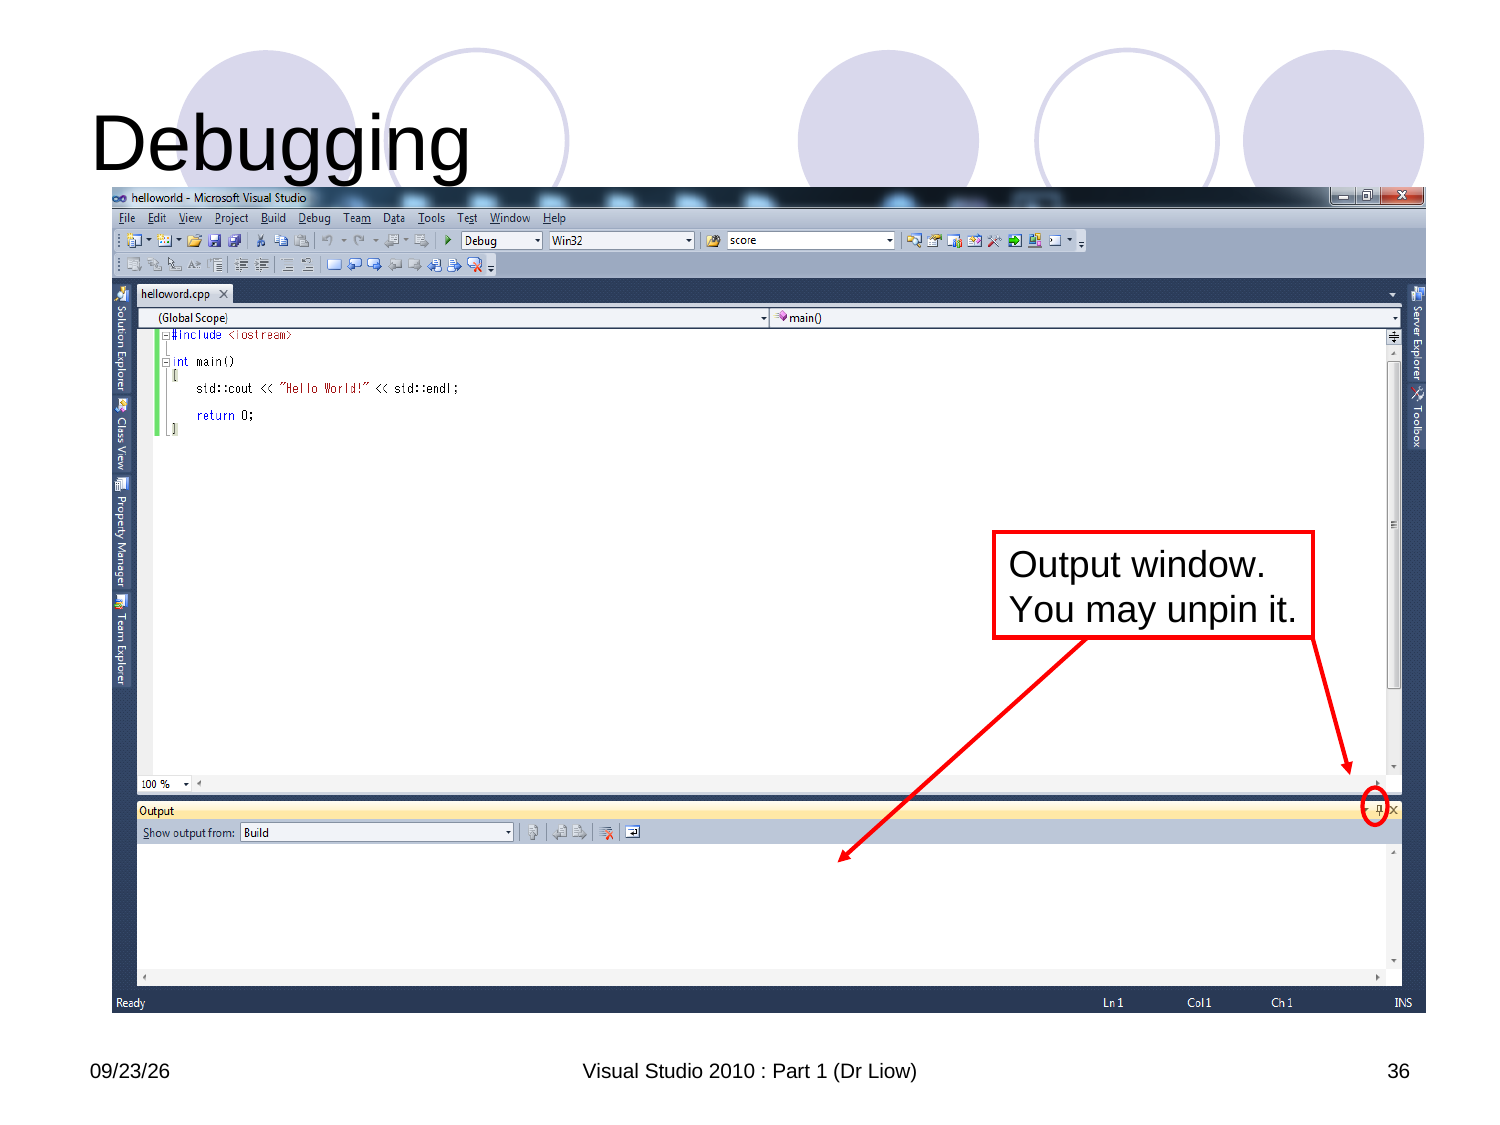

# Debugging
Output window.
You may unpin it.
Visual Studio 2010 : Part 1 (Dr Liow)